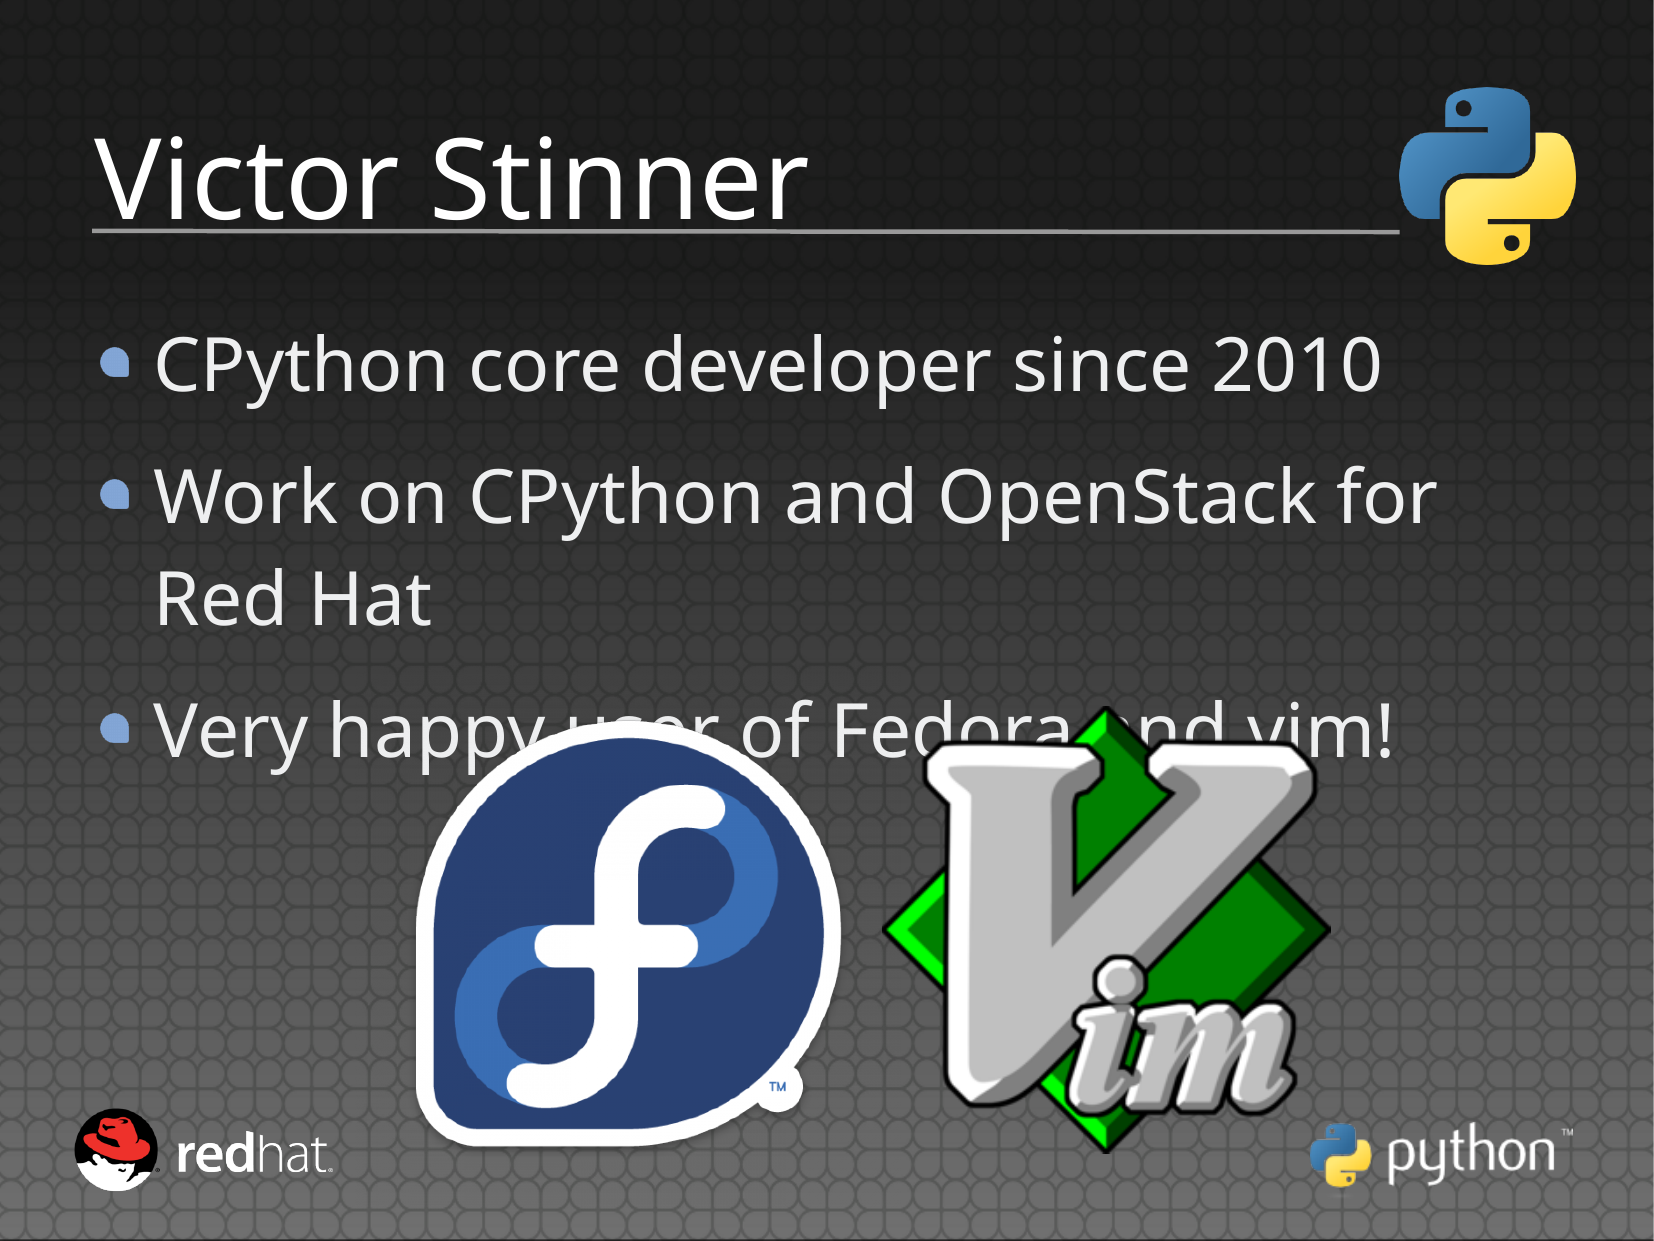

Victor Stinner
# CPython core developer since 2010
Work on CPython and OpenStack for Red Hat
Very happy user of Fedora and vim!